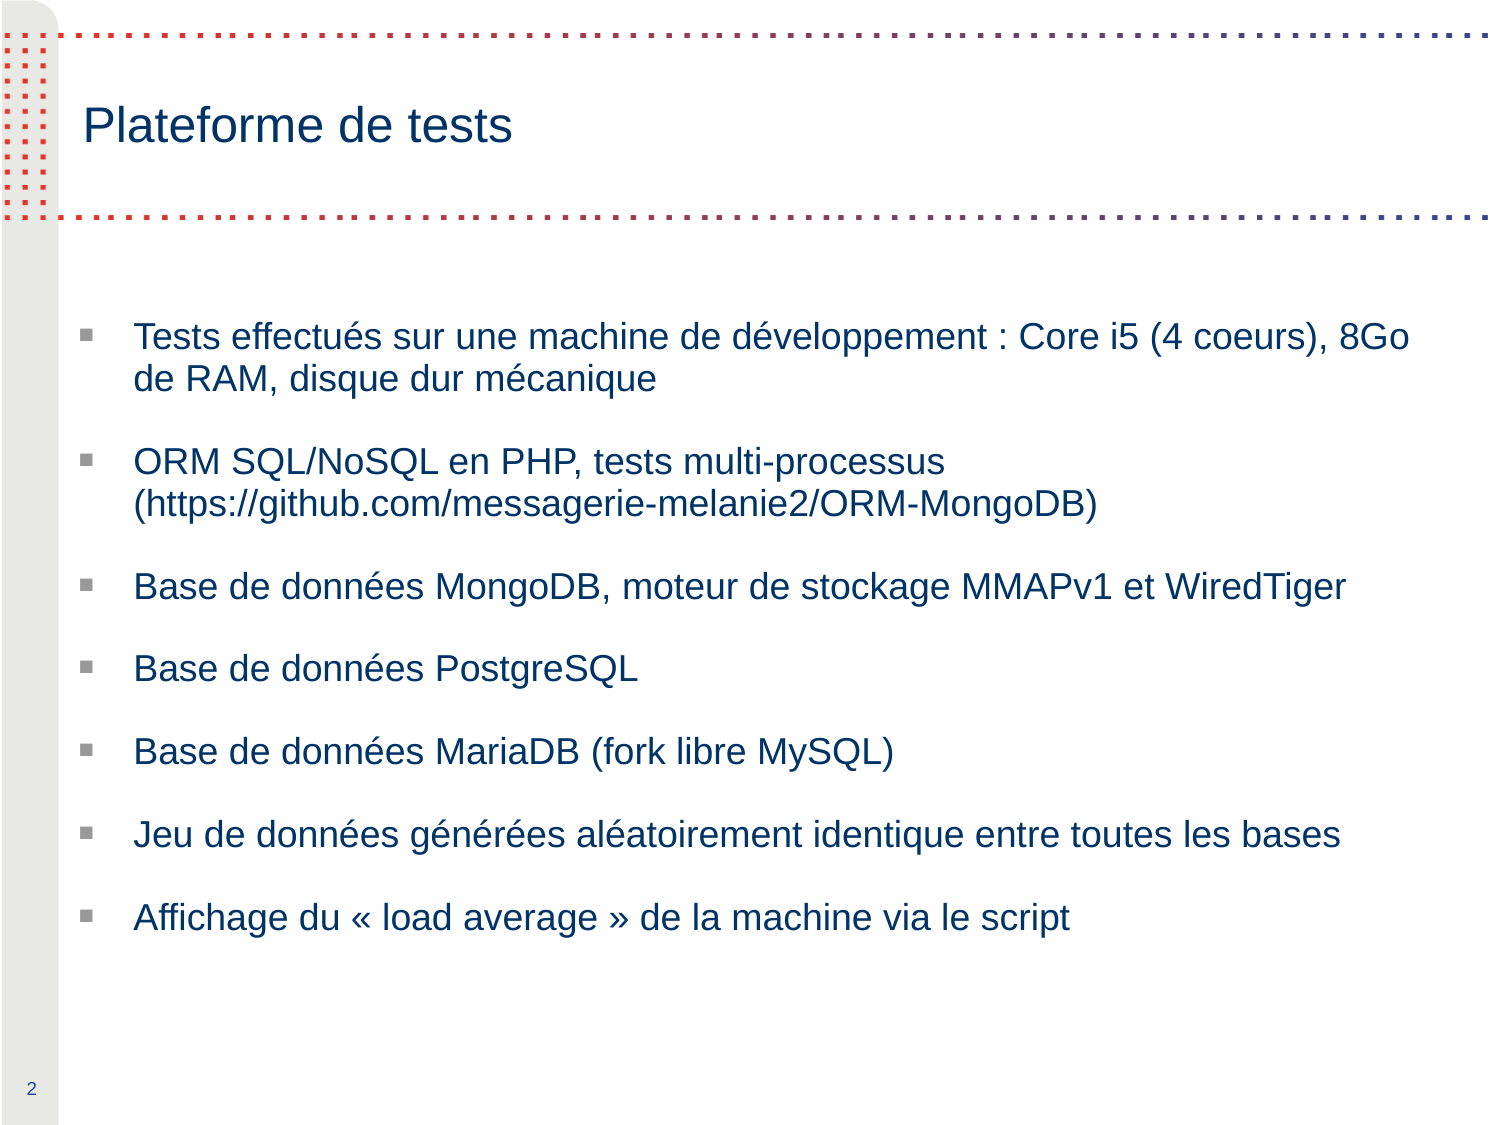

# Plateforme de tests
Tests effectués sur une machine de développement : Core i5 (4 coeurs), 8Go de RAM, disque dur mécanique
ORM SQL/NoSQL en PHP, tests multi-processus (https://github.com/messagerie-melanie2/ORM-MongoDB)
Base de données MongoDB, moteur de stockage MMAPv1 et WiredTiger
Base de données PostgreSQL
Base de données MariaDB (fork libre MySQL)
Jeu de données générées aléatoirement identique entre toutes les bases
Affichage du « load average » de la machine via le script